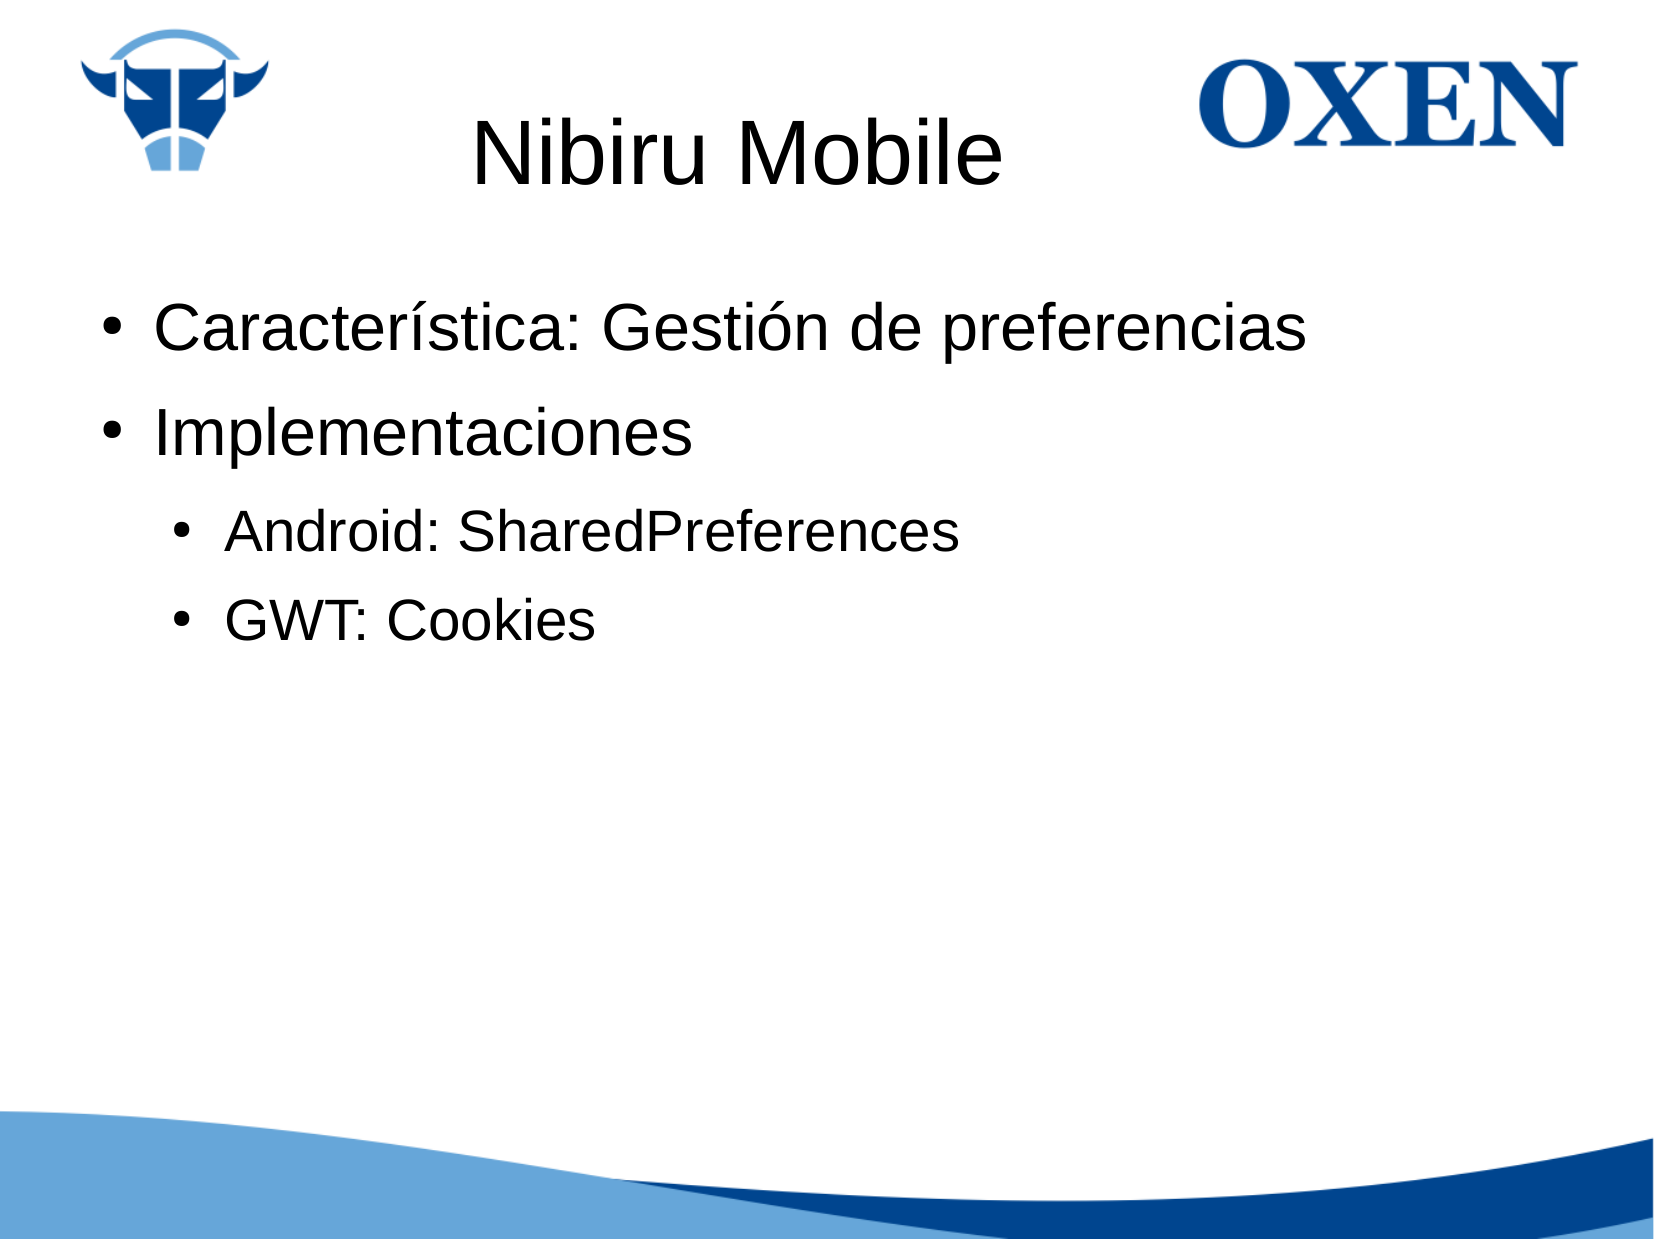

# Nibiru Mobile
Característica: Gestión de preferencias
Implementaciones
Android: SharedPreferences
GWT: Cookies